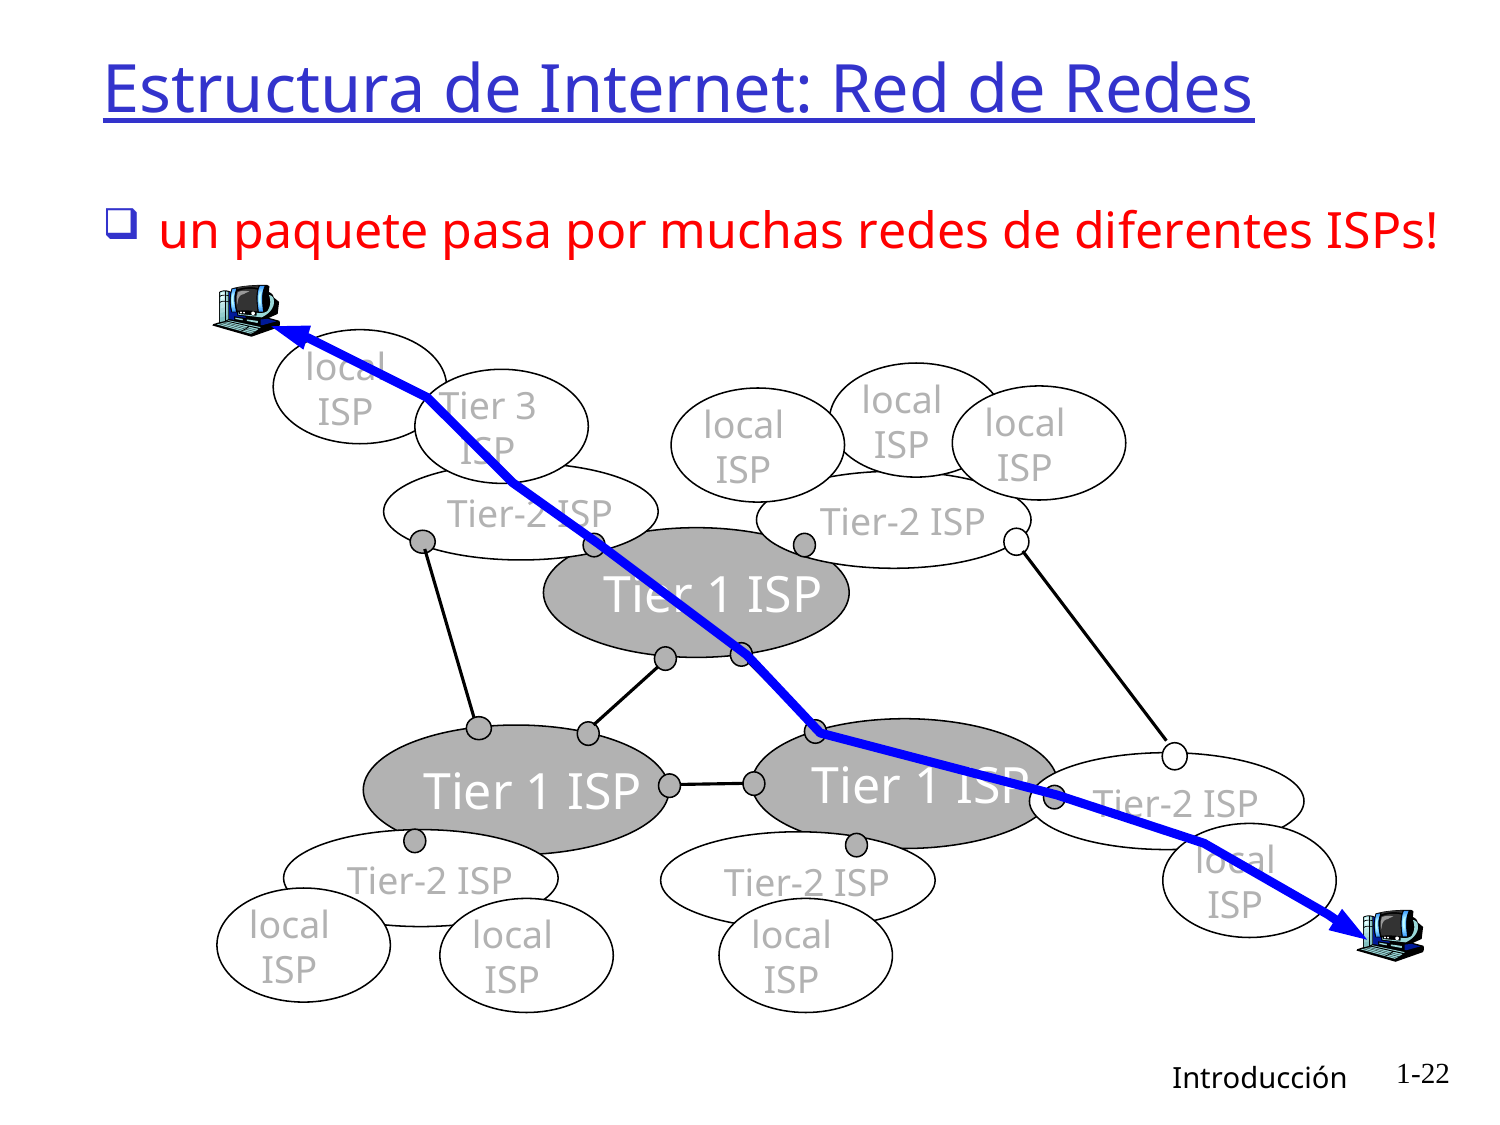

# Estructura de Internet: Red de Redes
un paquete pasa por muchas redes de diferentes ISPs!
local
ISP
local
ISP
Tier 3
ISP
local
ISP
local
ISP
Tier-2 ISP
Tier-2 ISP
Tier-2 ISP
Tier-2 ISP
Tier-2 ISP
Tier 1 ISP
Tier 1 ISP
Tier 1 ISP
local
ISP
local
ISP
local
ISP
local
ISP
ELO322
Introducción
22